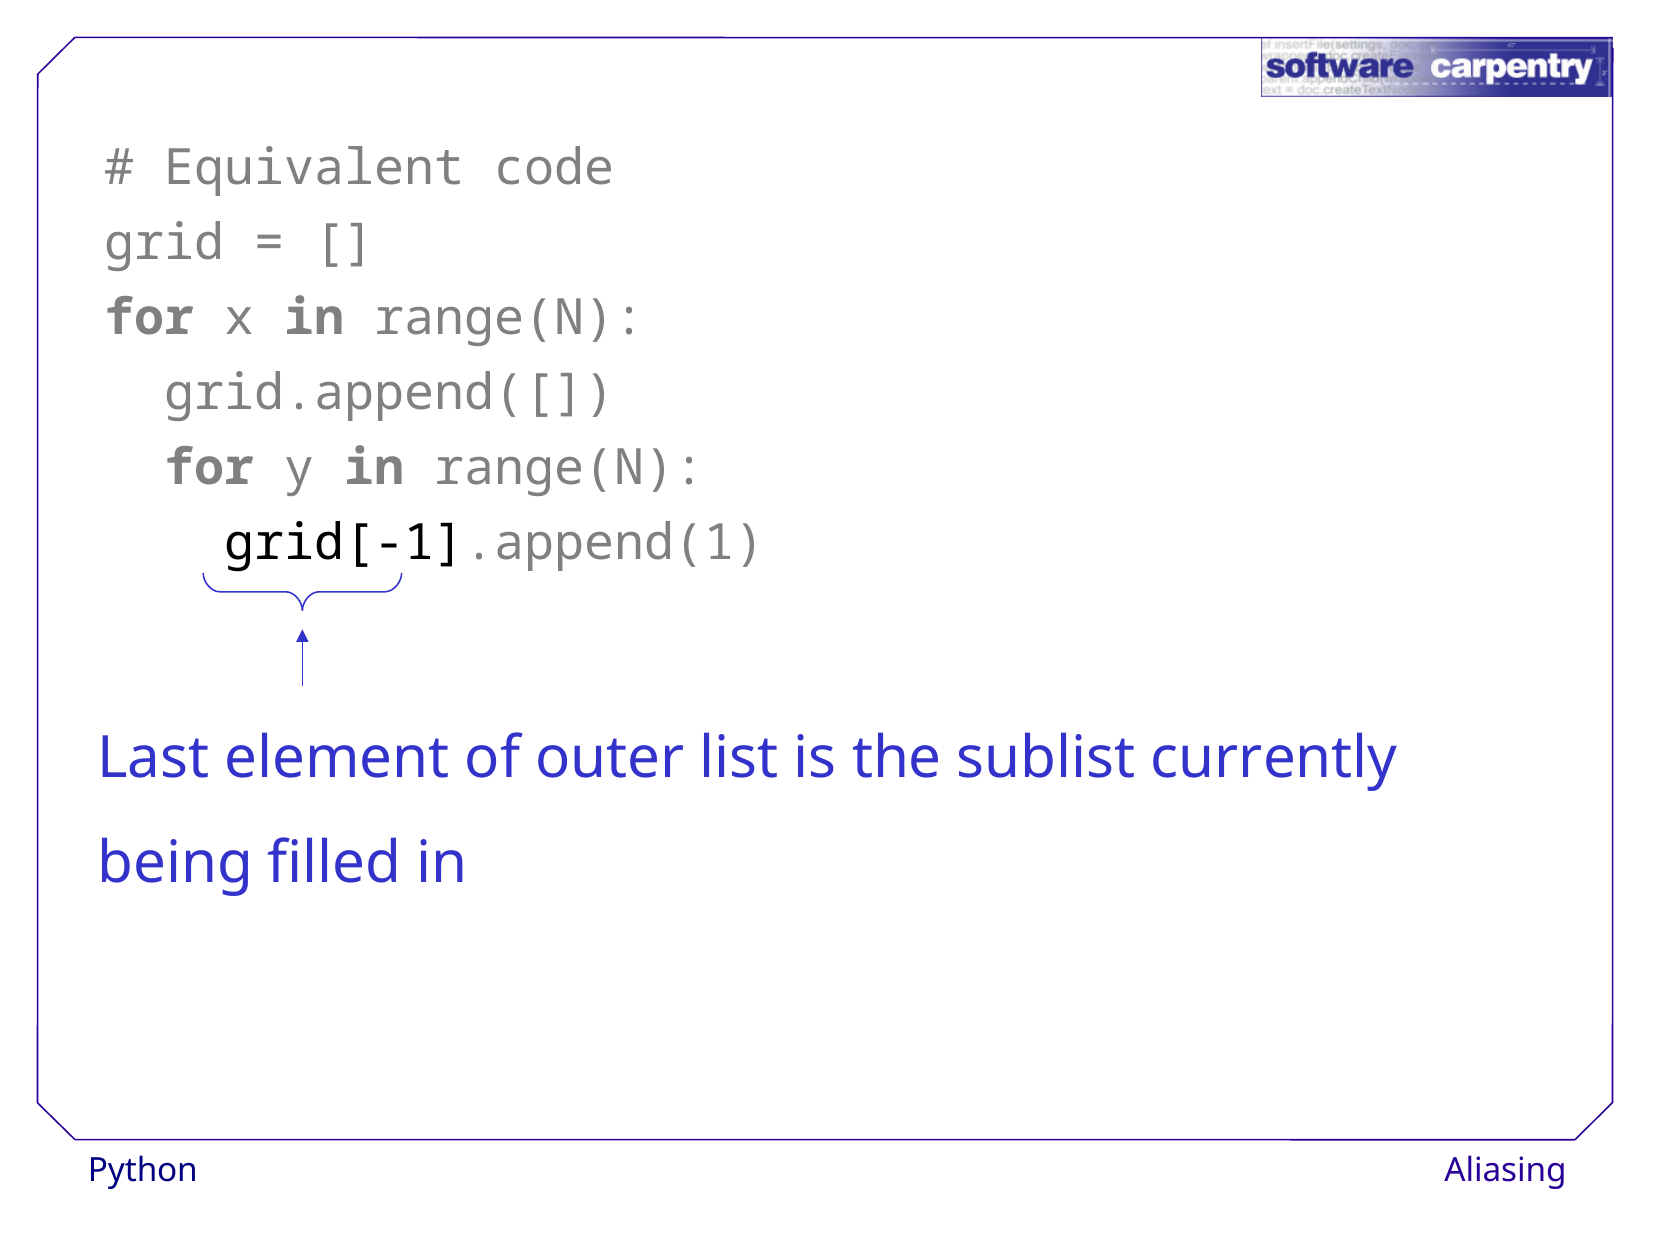

# Equivalent code
grid = []
for x in range(N):
 grid.append([])
 for y in range(N):
 grid[-1].append(1)
Last element of outer list is the sublist currently
being filled in